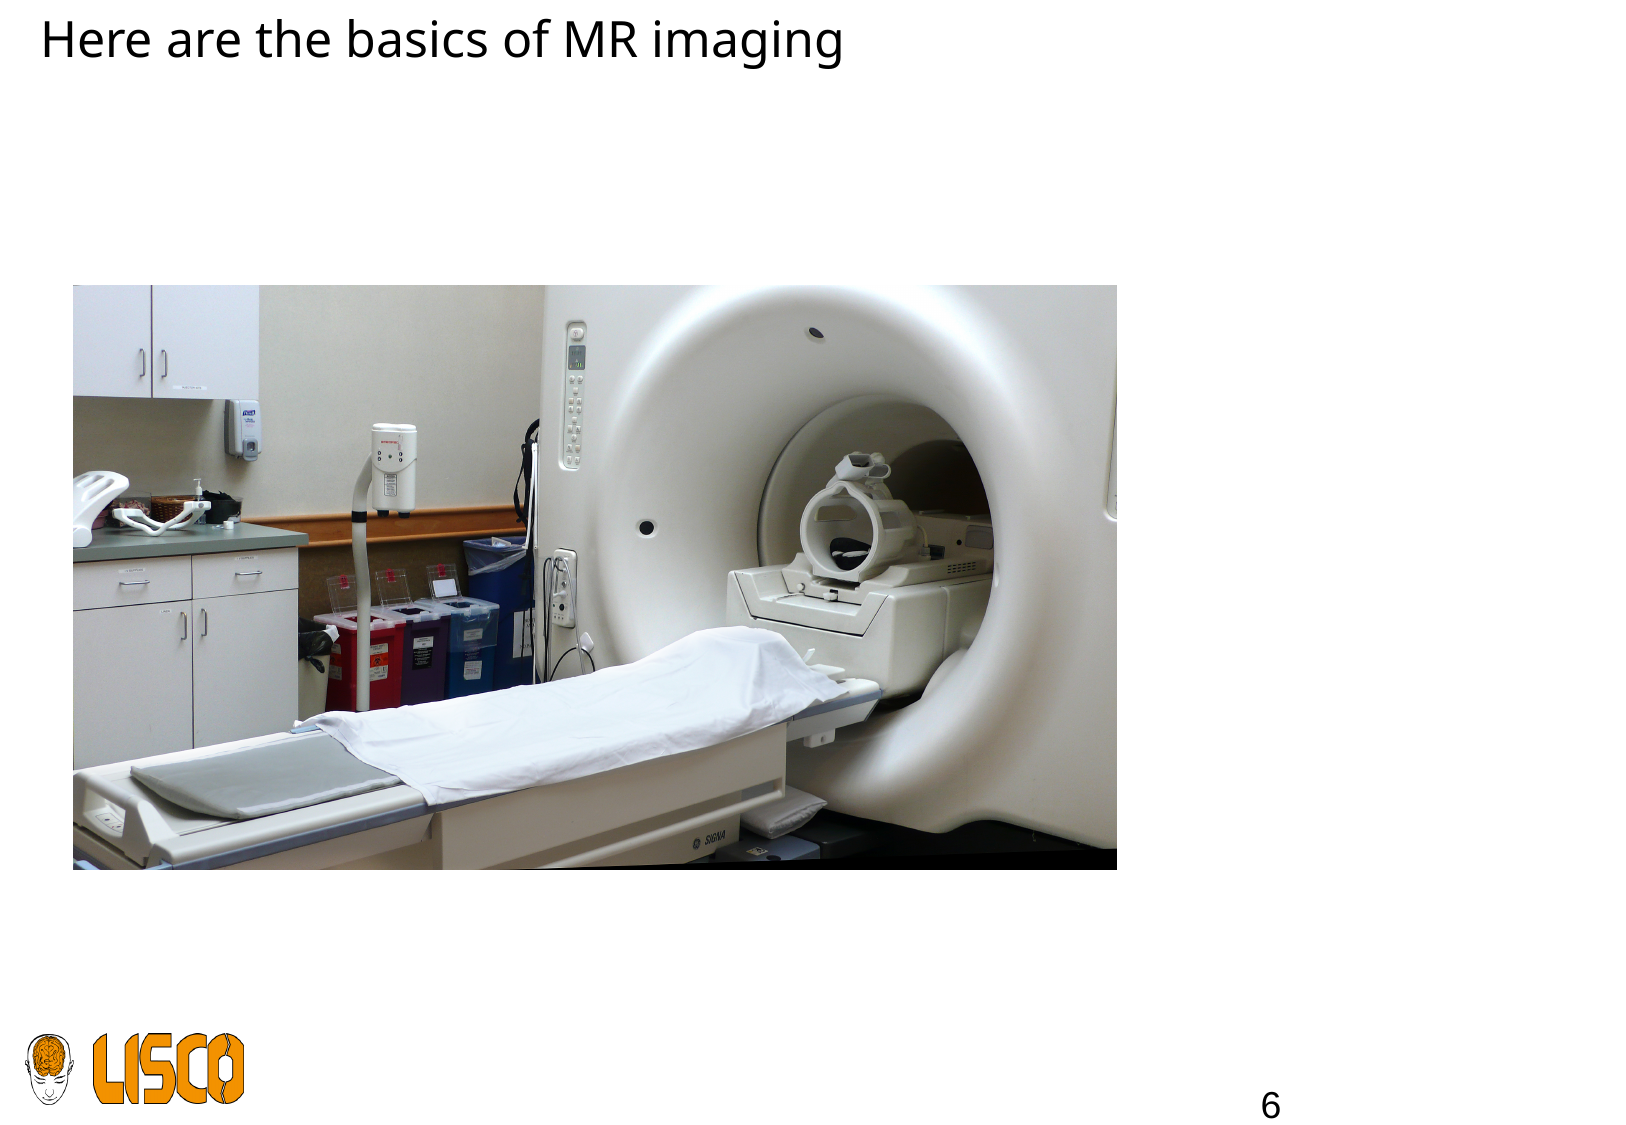

Here are the basics of MR imaging